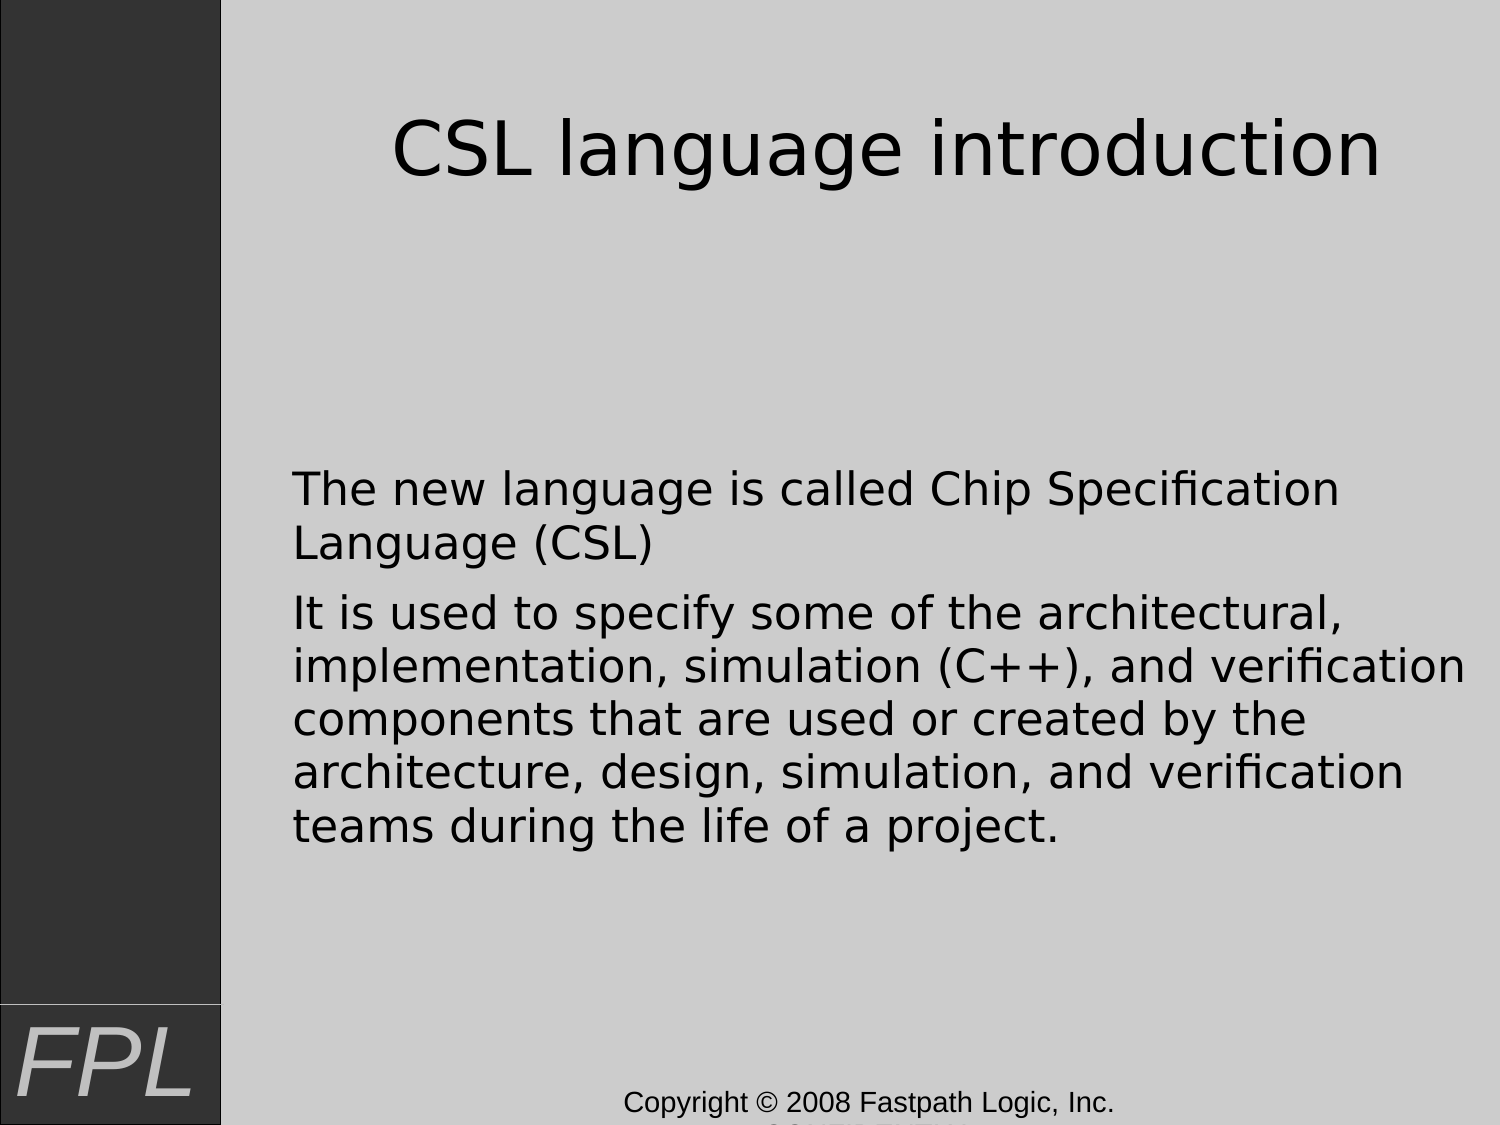

# CSL language introduction
The new language is called Chip Specification Language (CSL)
It is used to specify some of the architectural, implementation, simulation (C++), and verification components that are used or created by the architecture, design, simulation, and verification teams during the life of a project.